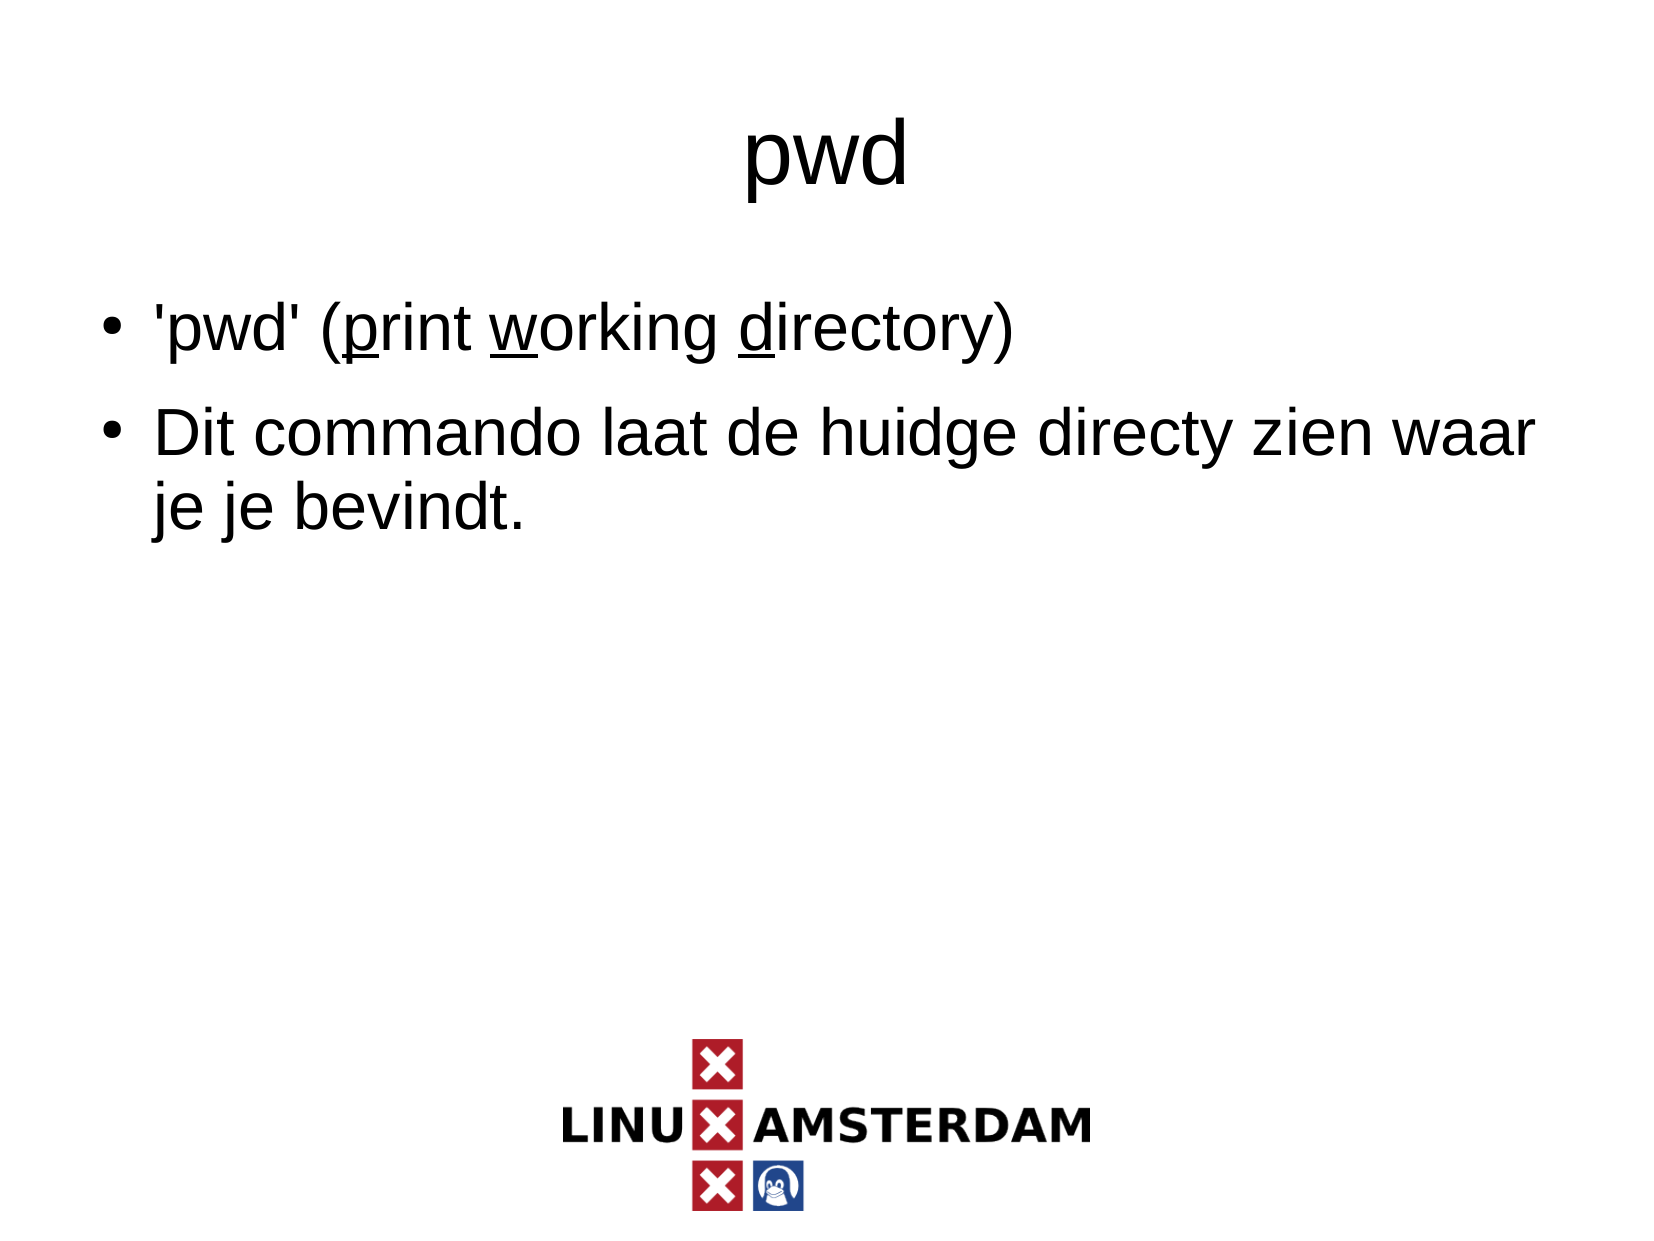

# pwd
'pwd' (print working directory)
Dit commando laat de huidge directy zien waar je je bevindt.